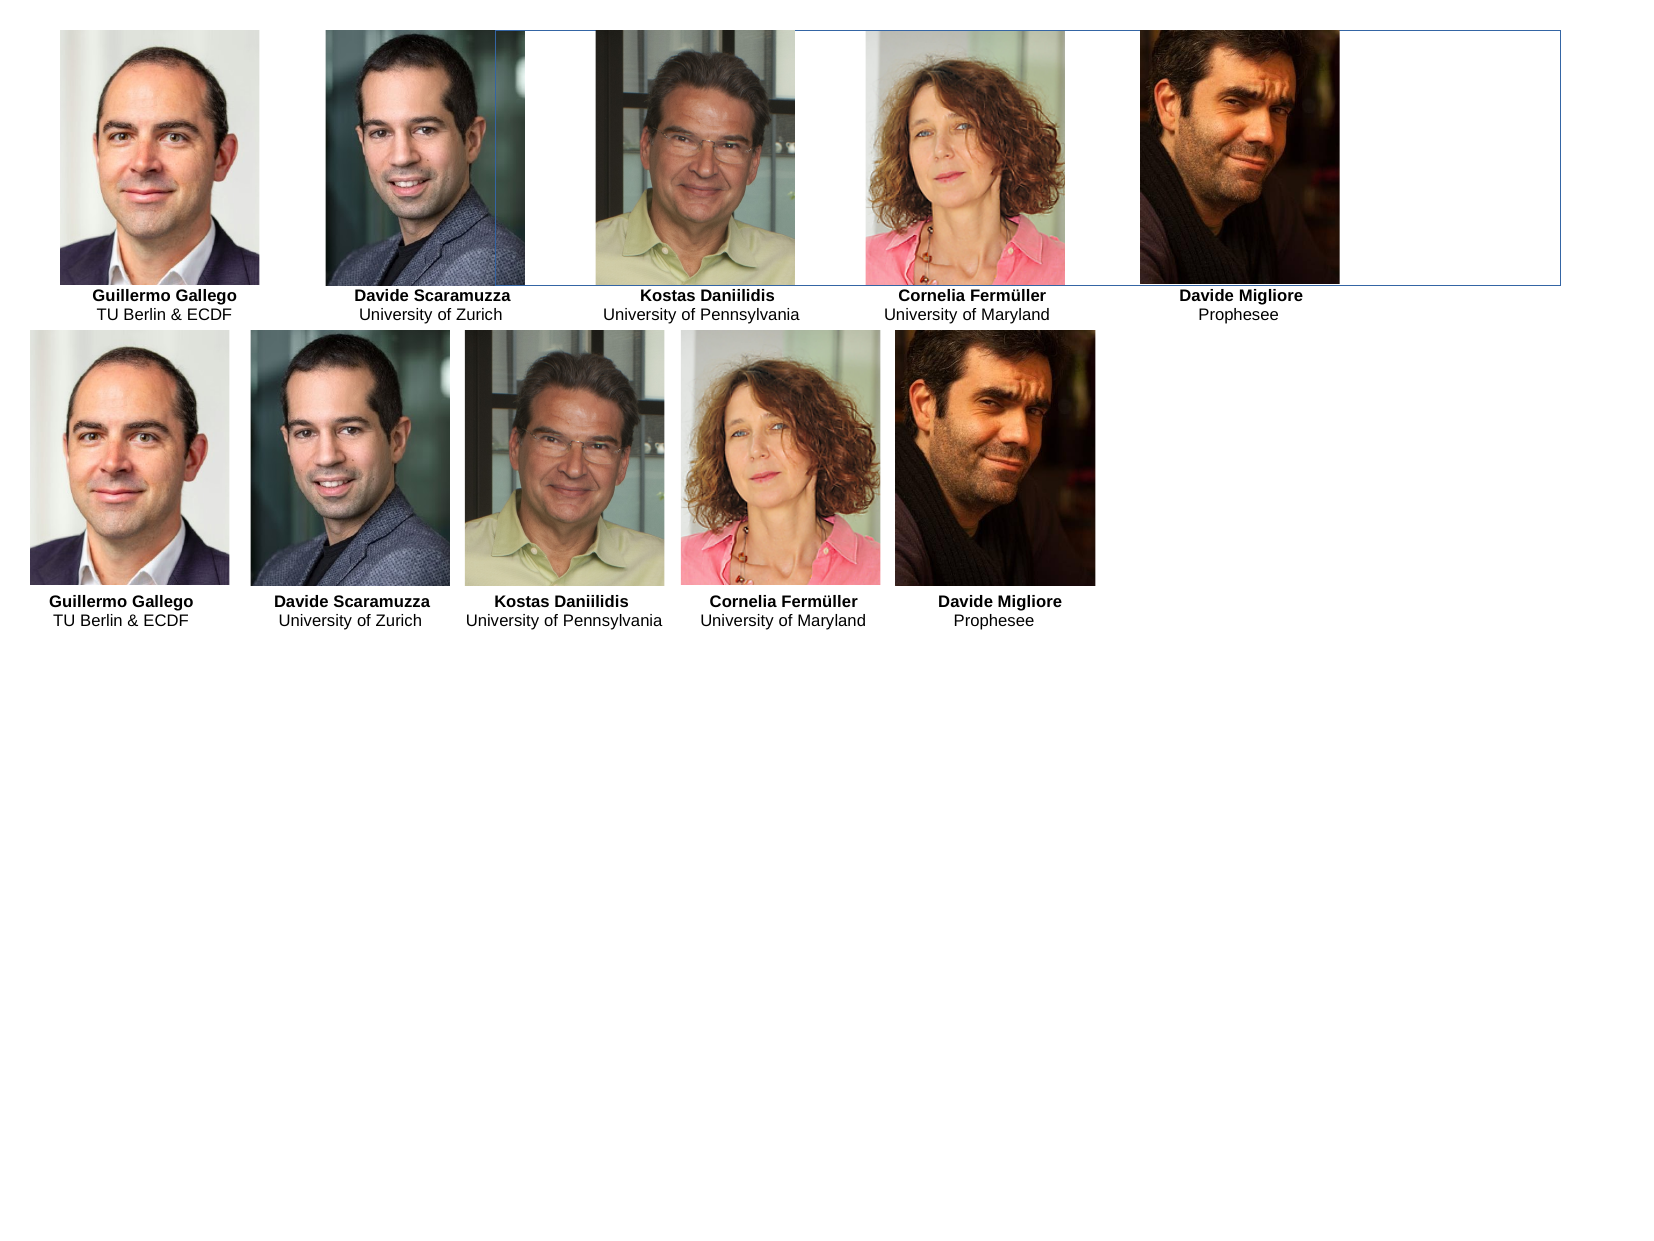

Guillermo Gallego 		 Davide Scaramuzza		Kostas Daniilidis		 Cornelia Fermüller 		 Davide Migliore
 TU Berlin & ECDF 		 University of Zurich	 University of Pennsylvania	 University of Maryland 		 Prophesee
 Guillermo Gallego 	 Davide Scaramuzza	 Kostas Daniilidis	 Cornelia Fermüller Davide Migliore
 TU Berlin & ECDF 	 University of Zurich	 University of Pennsylvania	 University of Maryland 	 Prophesee